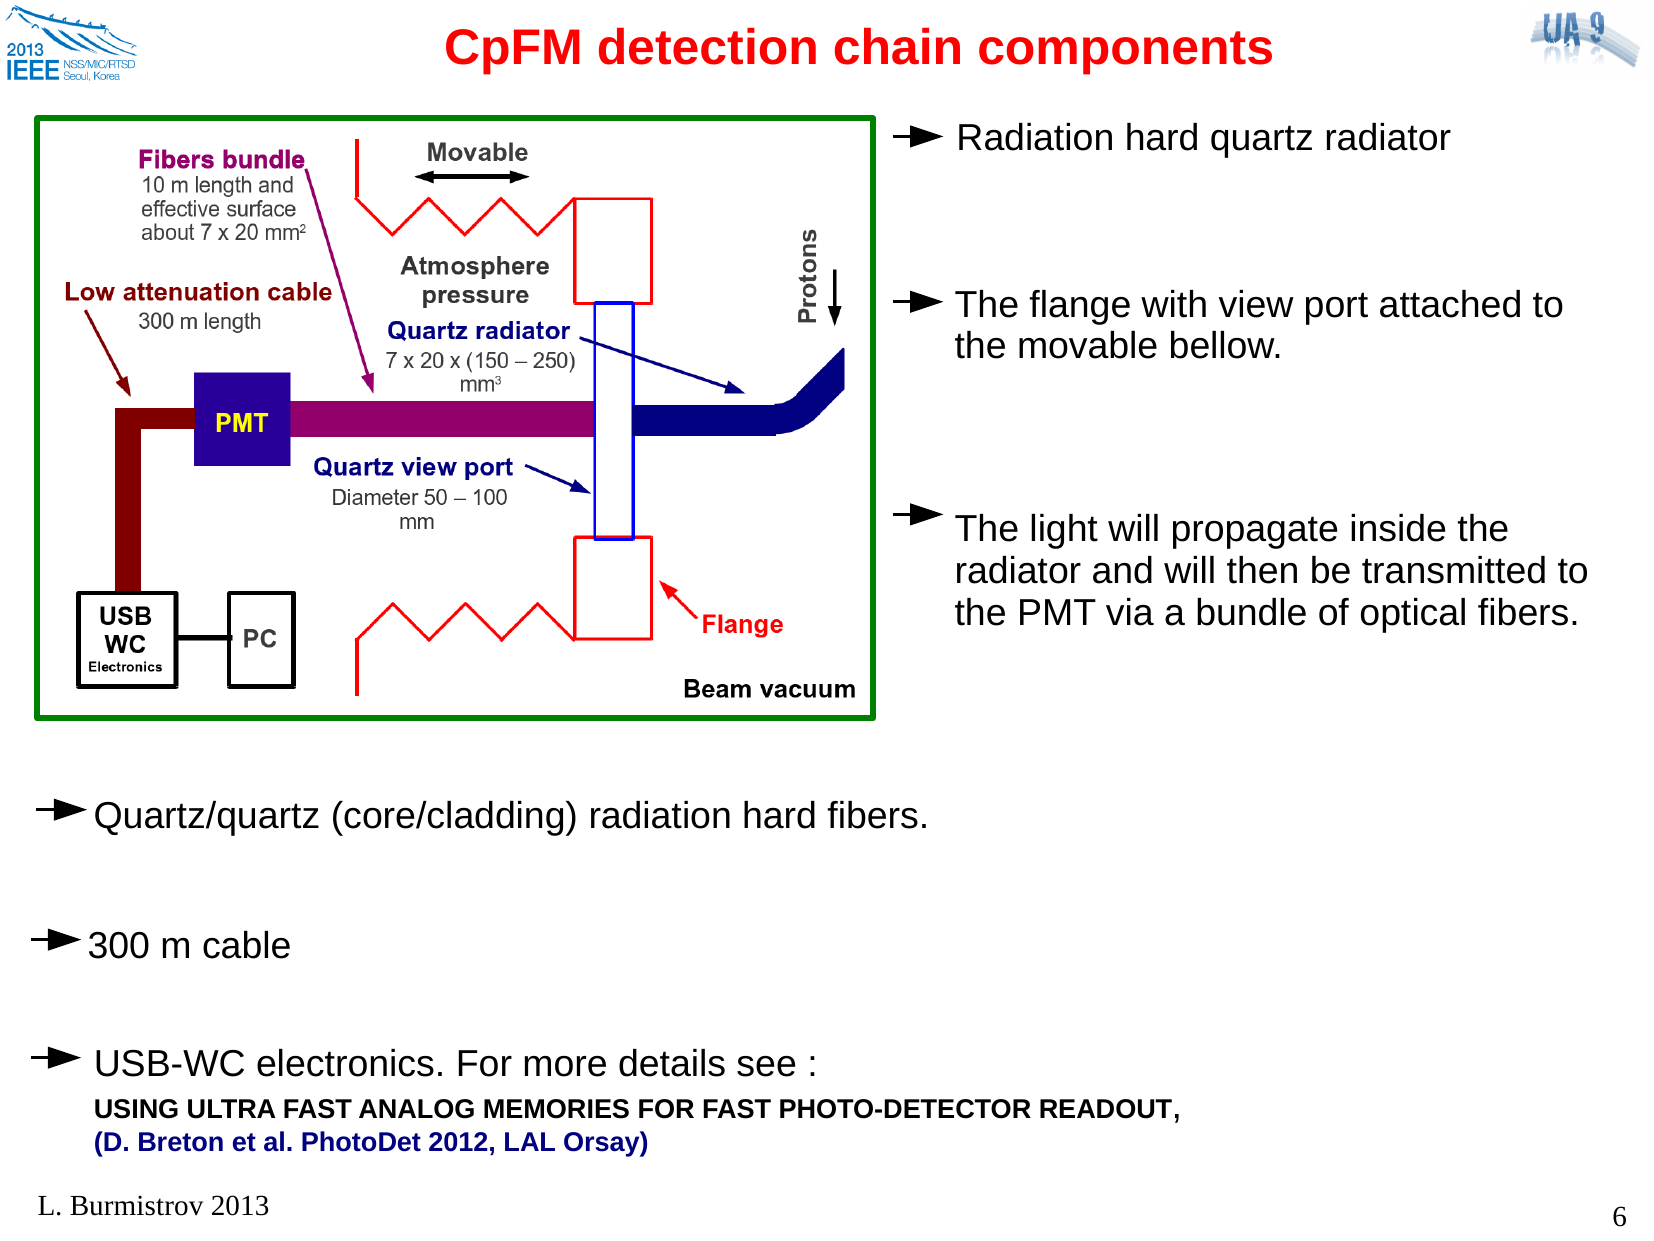

CpFM detection chain components
Radiation hard quartz radiator
The flange with view port attached to the movable bellow.
The light will propagate inside the radiator and will then be transmitted to the PMT via a bundle of optical fibers.
Quartz/quartz (core/cladding) radiation hard fibers.
300 m cable
USB-WC electronics. For more details see :
USING ULTRA FAST ANALOG MEMORIES FOR FAST PHOTO-DETECTOR READOUT,
(D. Breton et al. PhotoDet 2012, LAL Orsay)
L. Burmistrov 2013
6